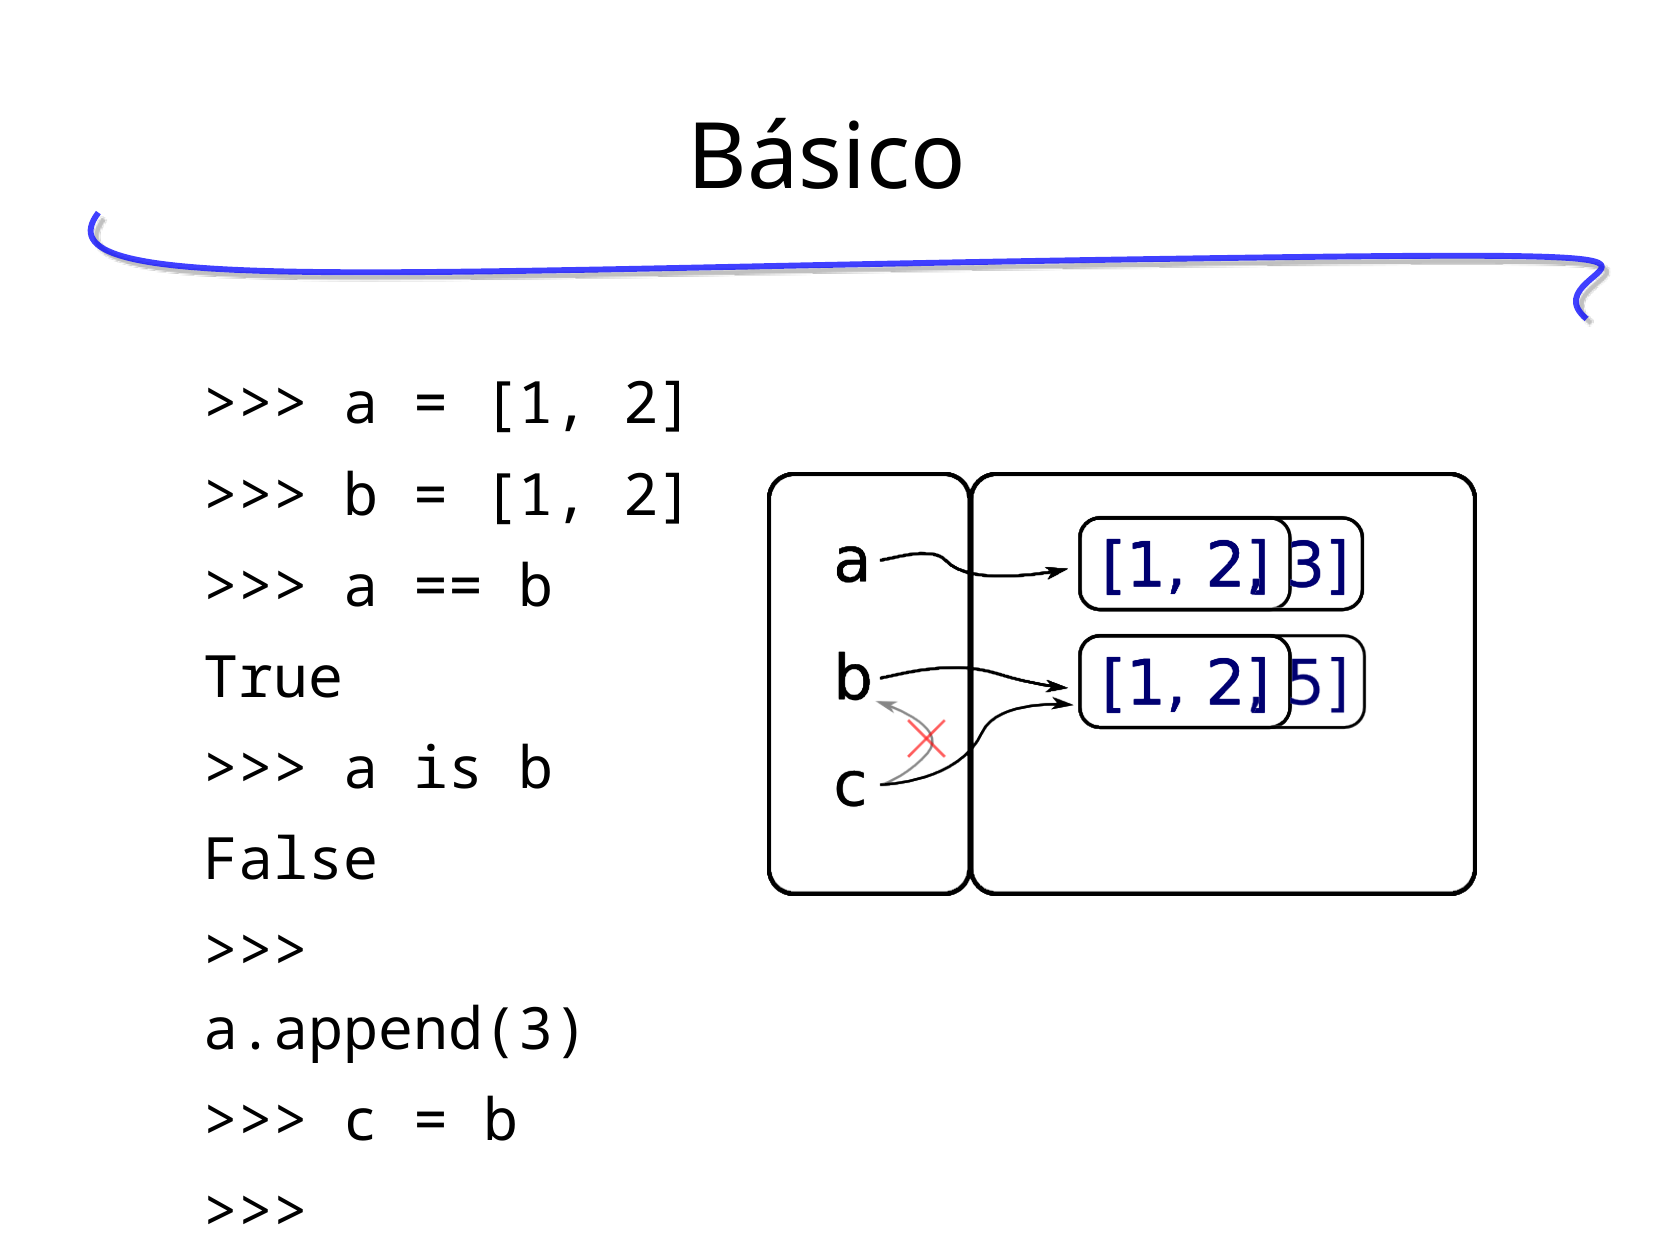

# Básico
>>> a = [1, 2]
>>> b = [1, 2]
>>> a == b
True
>>> a is b
False
>>> a.append(3)
>>> c = b
>>> c.append(5)
>>> b
[1, 2, 5]